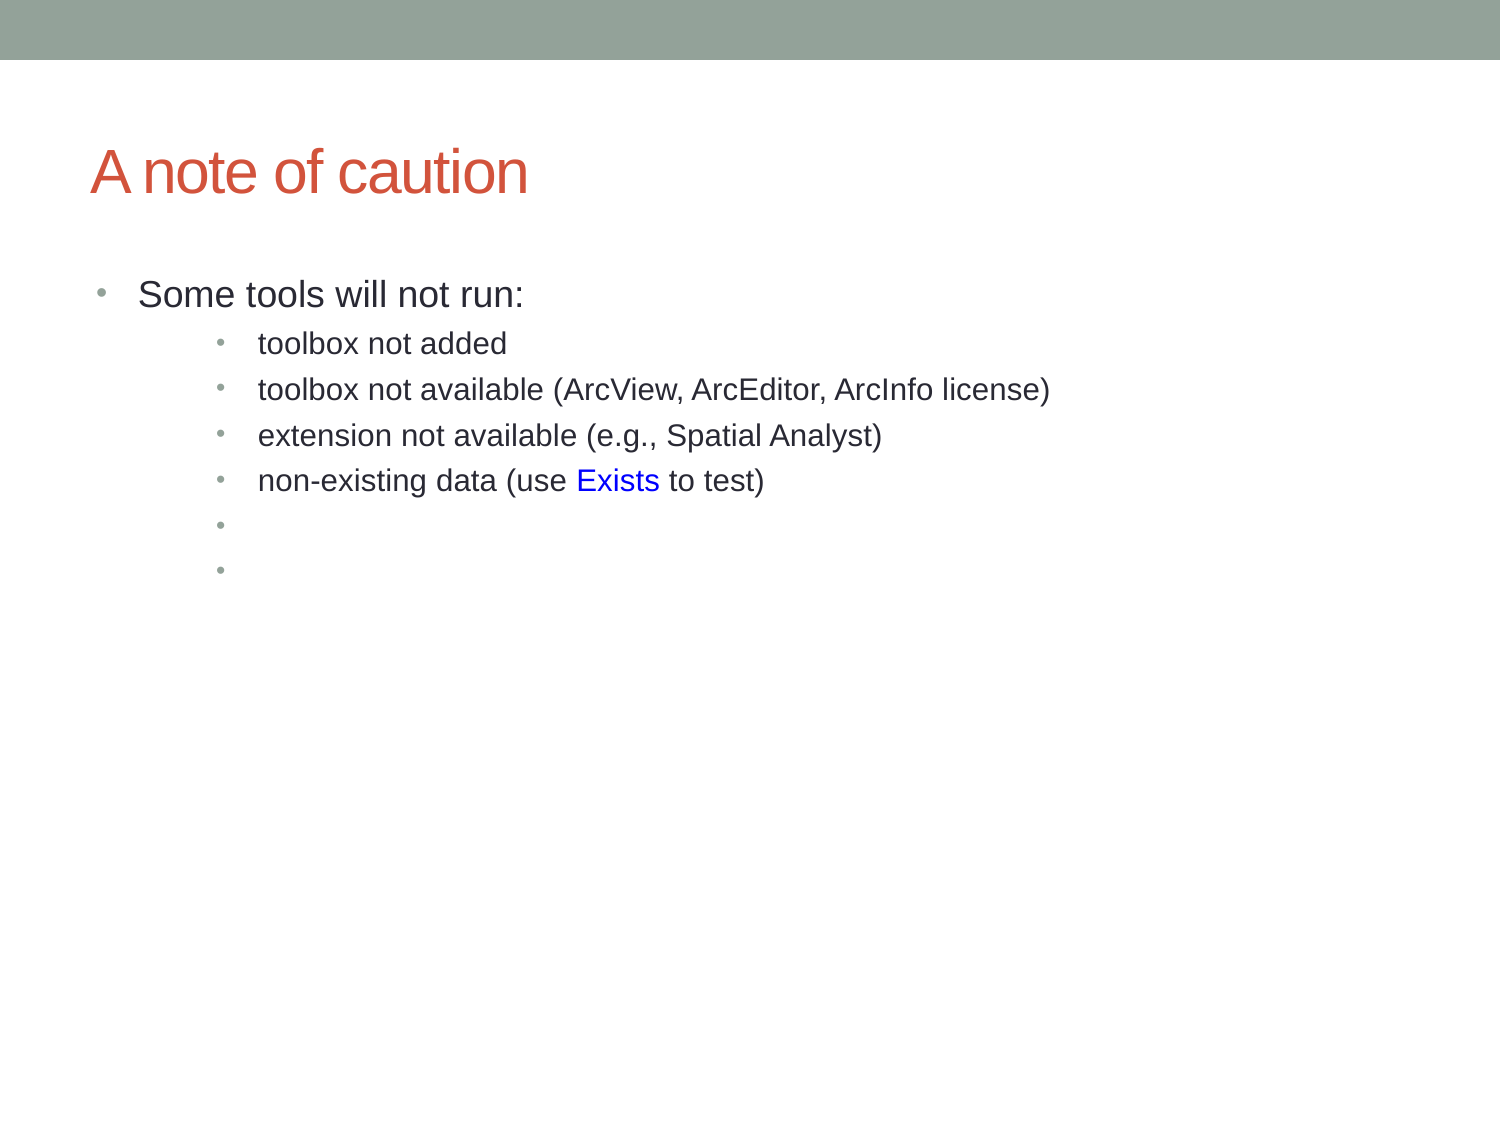

# A note of caution
Some tools will not run:
toolbox not added
toolbox not available (ArcView, ArcEditor, ArcInfo license)
extension not available (e.g., Spatial Analyst)
non-existing data (use Exists to test)